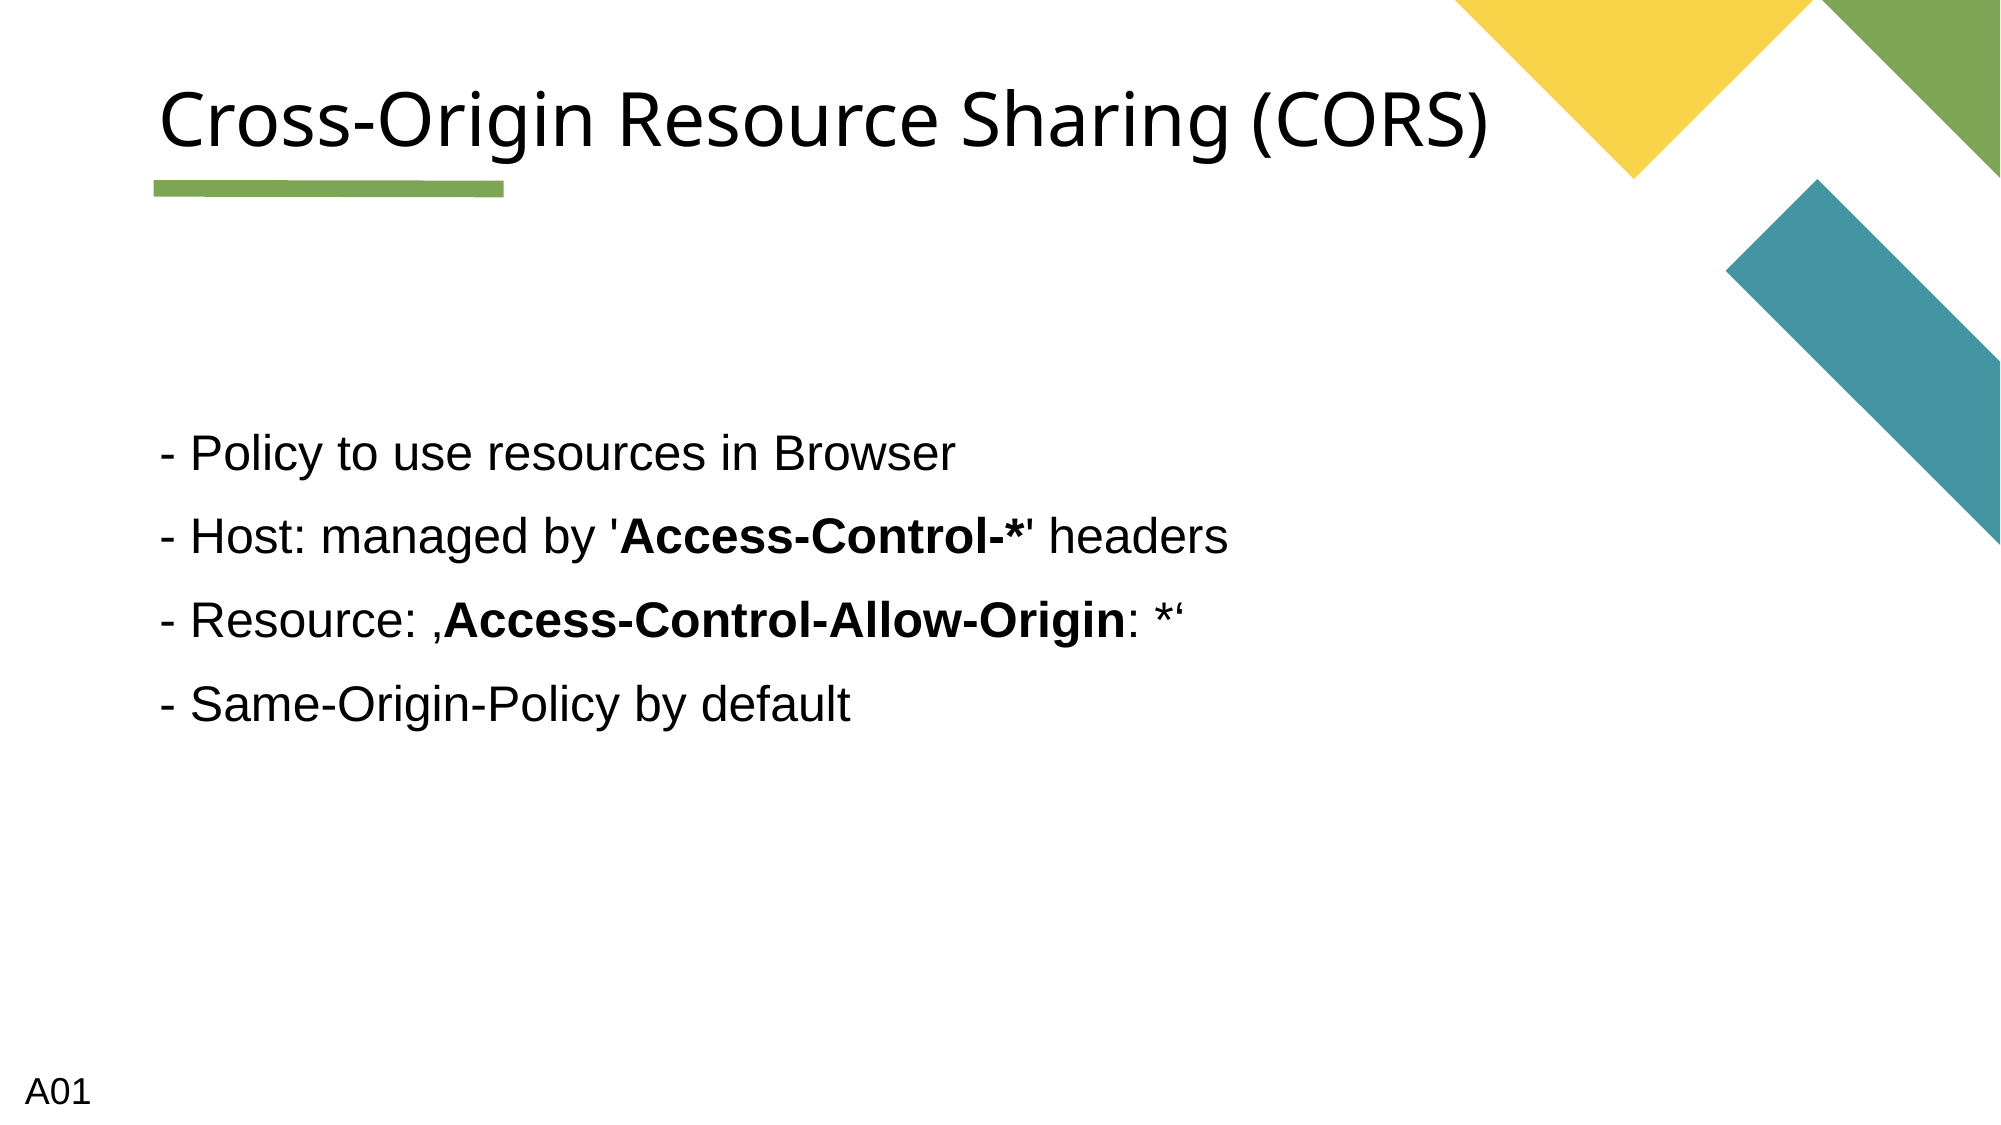

# Cross-Origin Resource Sharing (CORS)
- Policy to use resources in Browser
- Host: managed by 'Access-Control-*' headers
- Resource: ‚Access-Control-Allow-Origin: *‘
- Same-Origin-Policy by default
A01